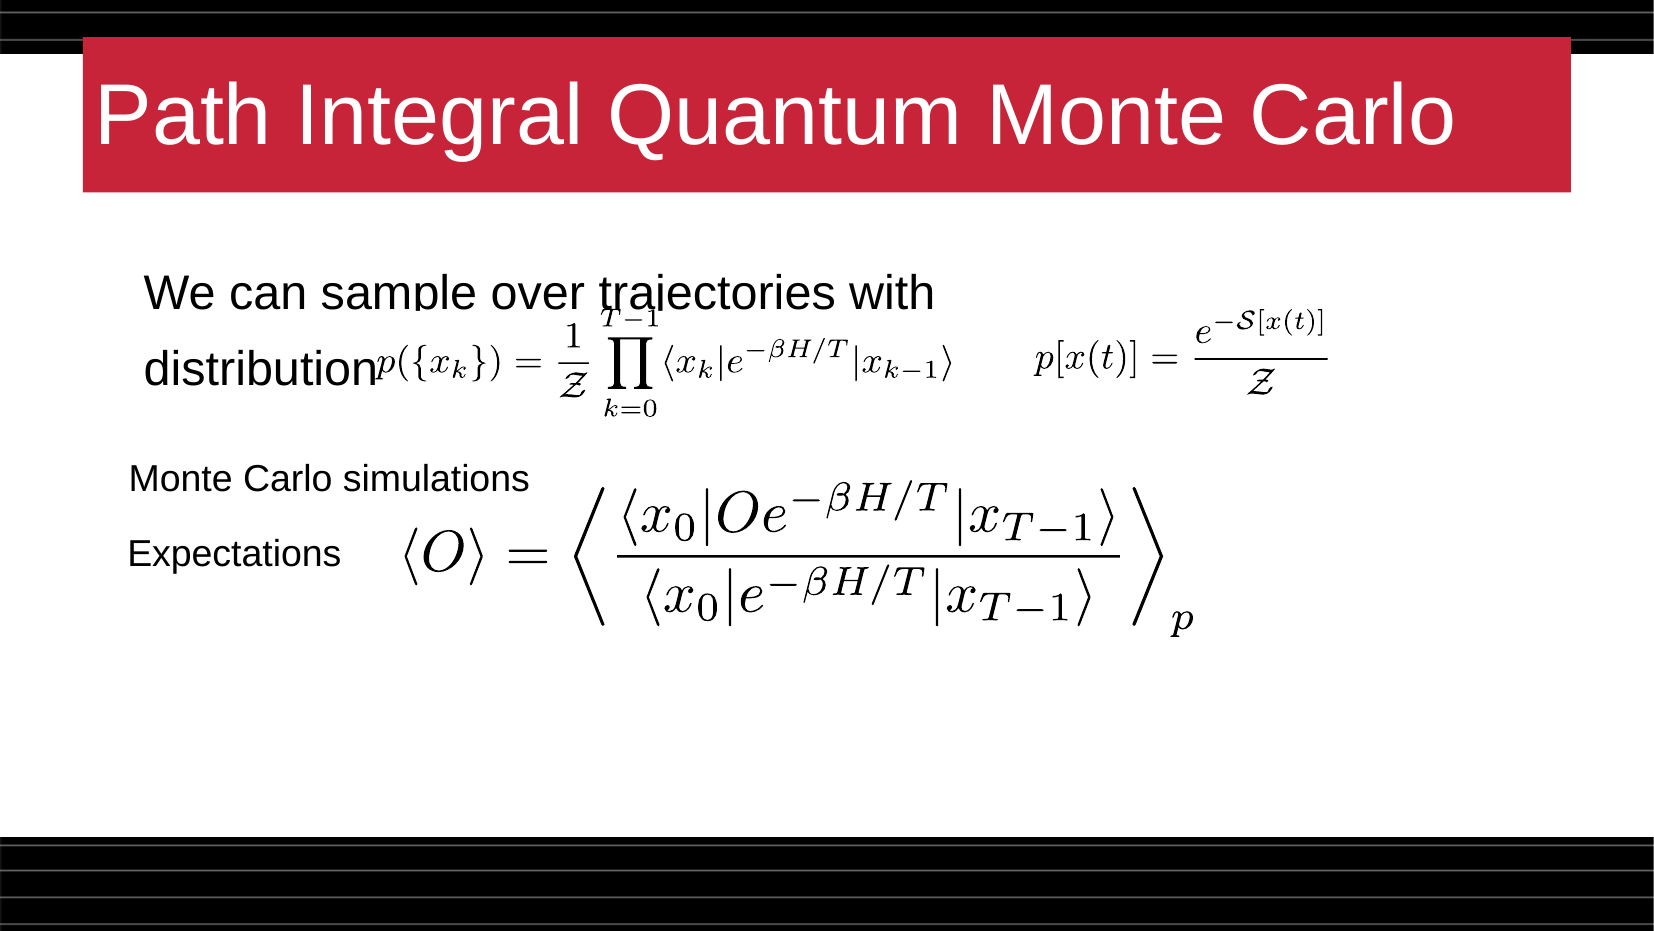

Path Integral Quantum Monte Carlo
# We can sample over trajectories with
distribution
Monte Carlo simulations
Expectations